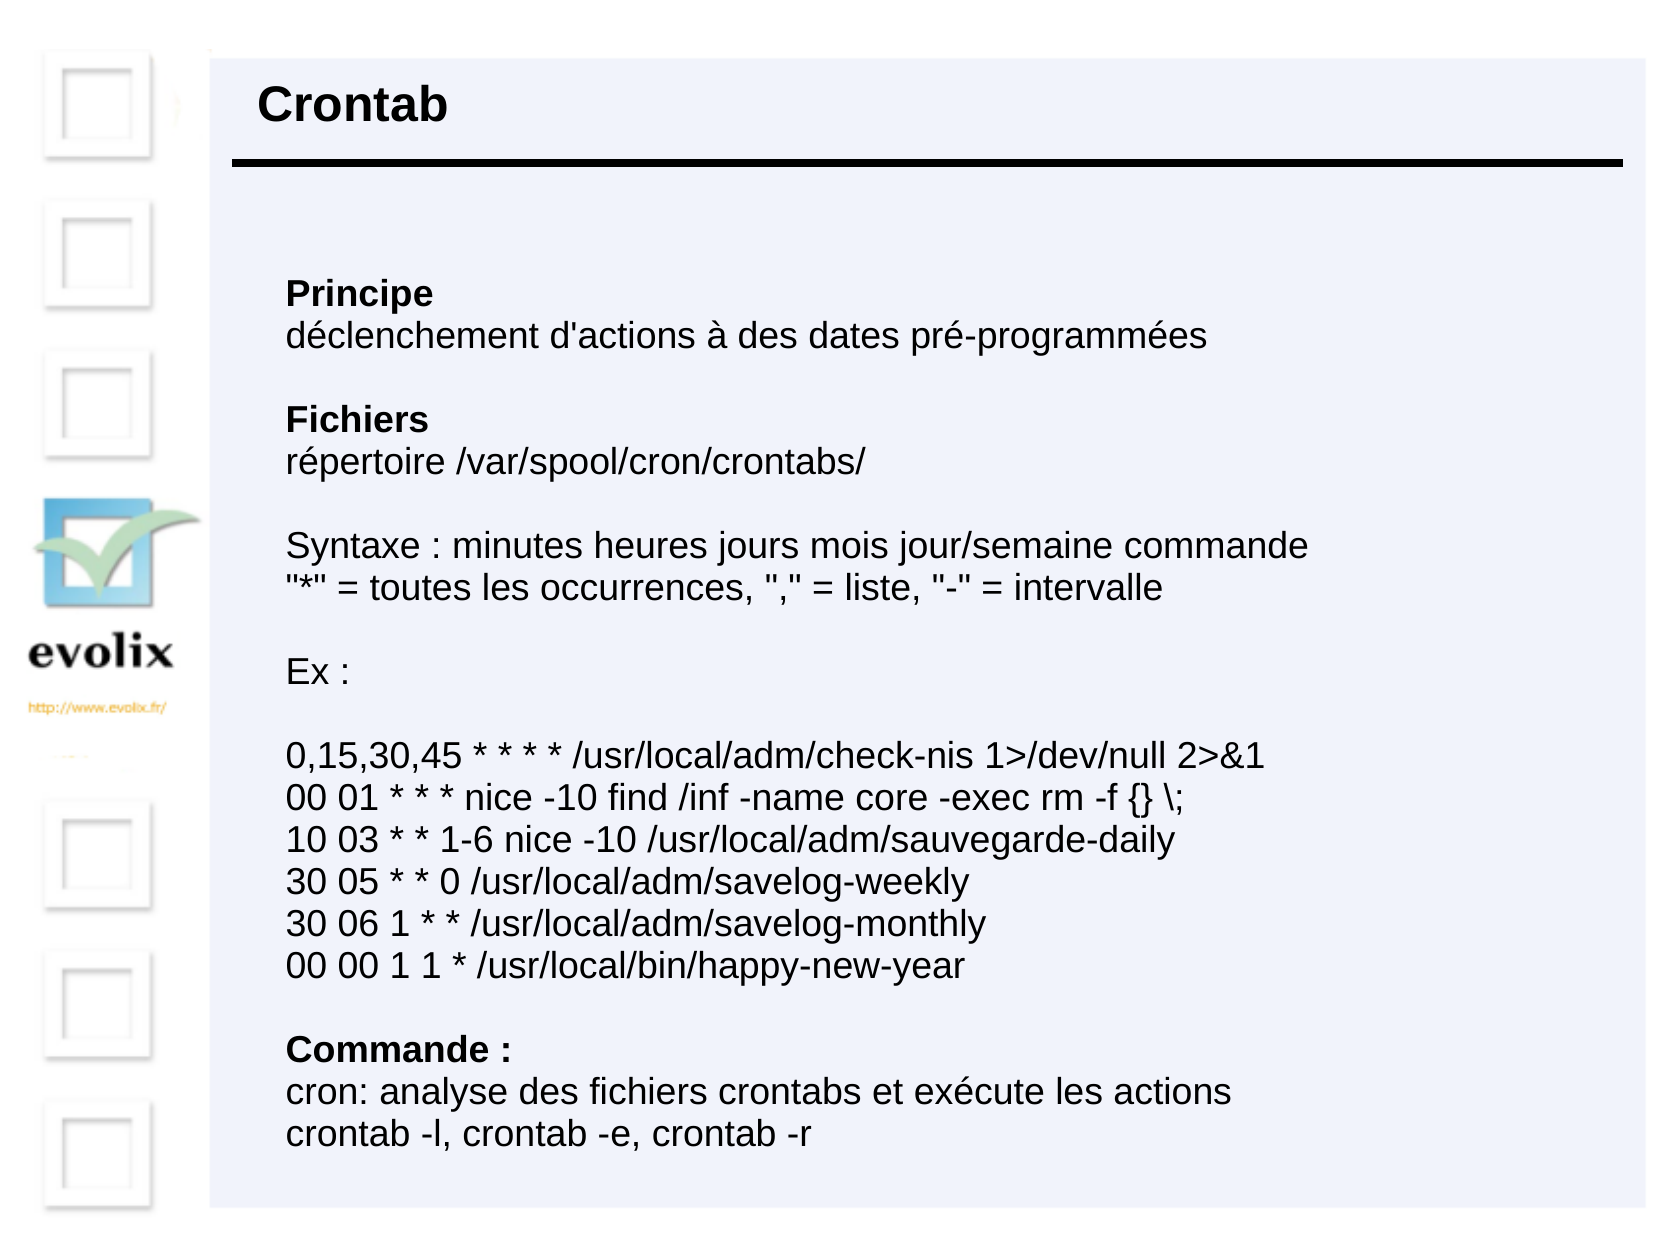

Crontab
Principe
déclenchement d'actions à des dates pré-programmées
Fichiers
répertoire /var/spool/cron/crontabs/
Syntaxe : minutes heures jours mois jour/semaine commande
"*" = toutes les occurrences, "," = liste, "-" = intervalle
Ex :
0,15,30,45 * * * * /usr/local/adm/check-nis 1>/dev/null 2>&1
00 01 * * * nice -10 find /inf -name core -exec rm -f {} \;
10 03 * * 1-6 nice -10 /usr/local/adm/sauvegarde-daily
30 05 * * 0 /usr/local/adm/savelog-weekly
30 06 1 * * /usr/local/adm/savelog-monthly
00 00 1 1 * /usr/local/bin/happy-new-year
Commande :
cron: analyse des fichiers crontabs et exécute les actions
crontab -l, crontab -e, crontab -r